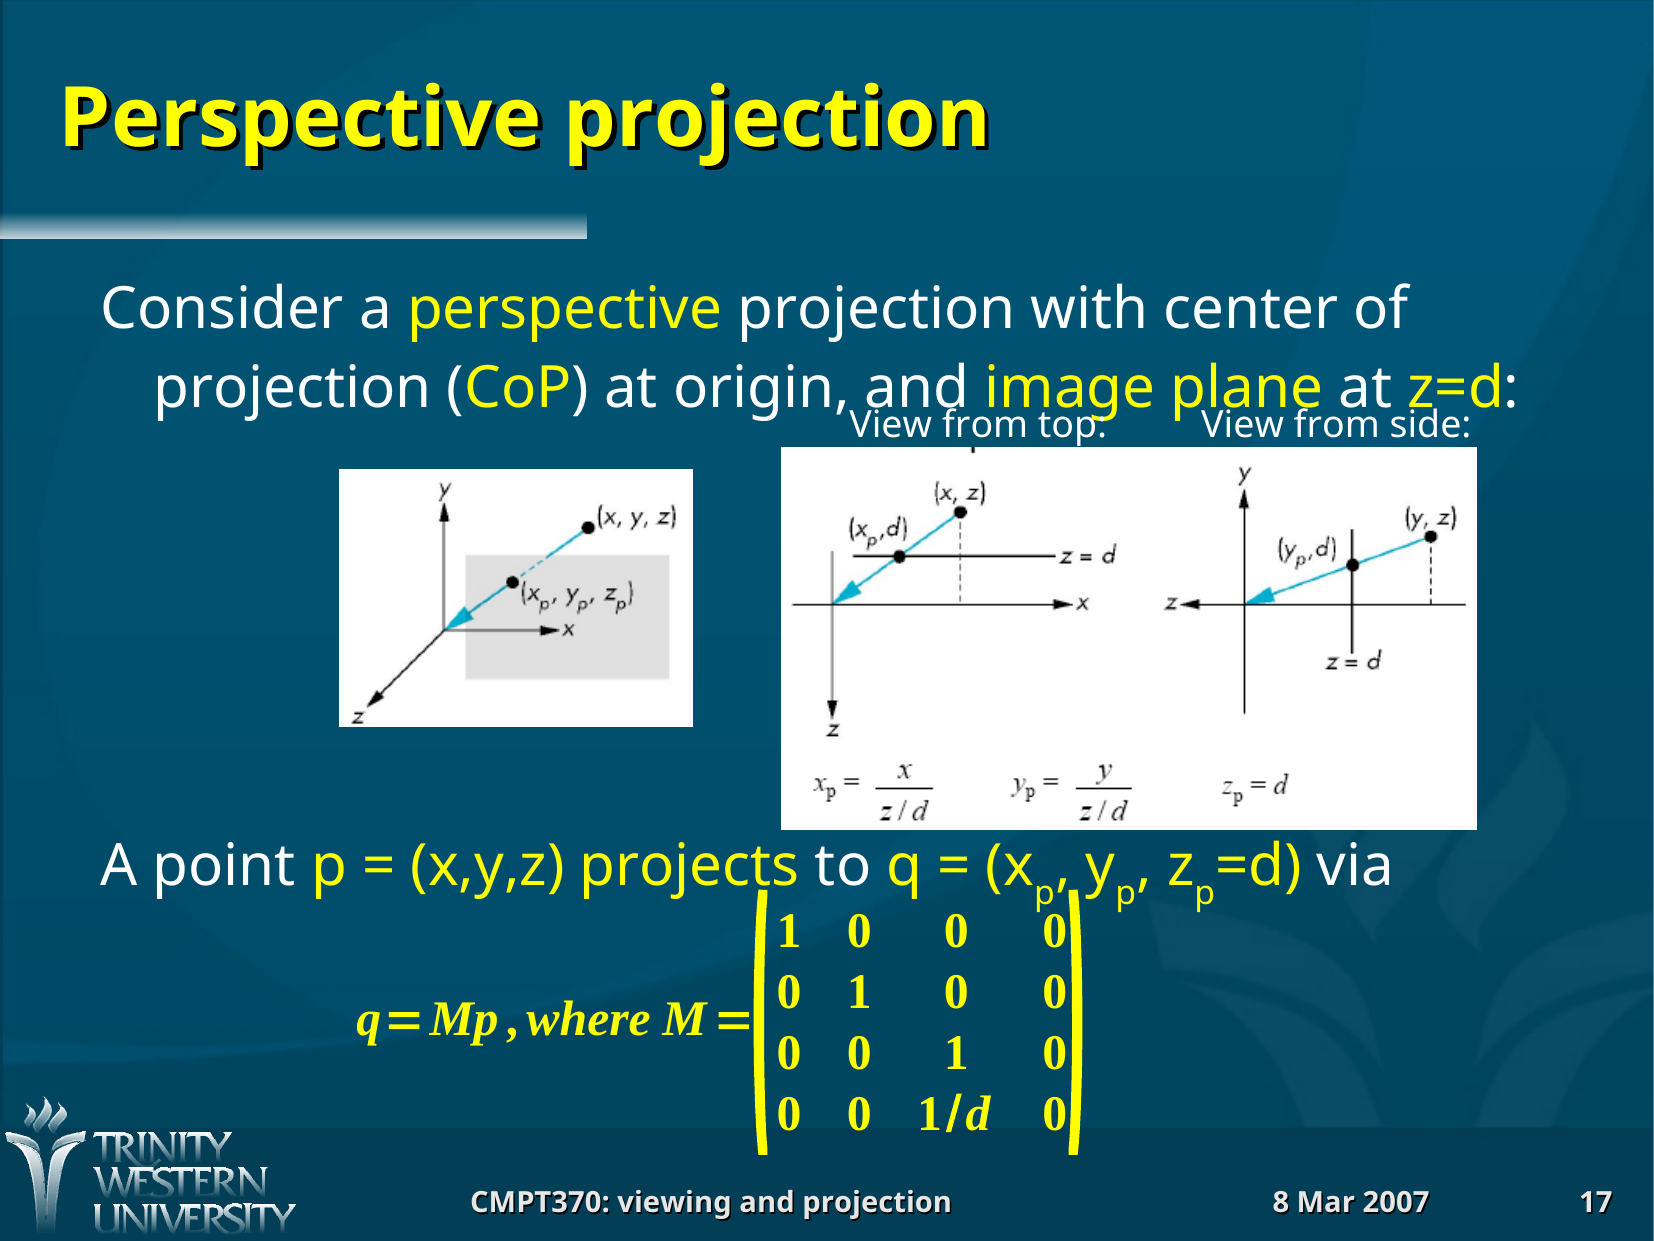

# Perspective projection
Consider a perspective projection with center of projection (CoP) at origin, and image plane at z=d:
View from top:
View from side:
A point p = (x,y,z) projects to q = (xp, yp, zp=d) via
CMPT370: viewing and projection
8 Mar 2007
17